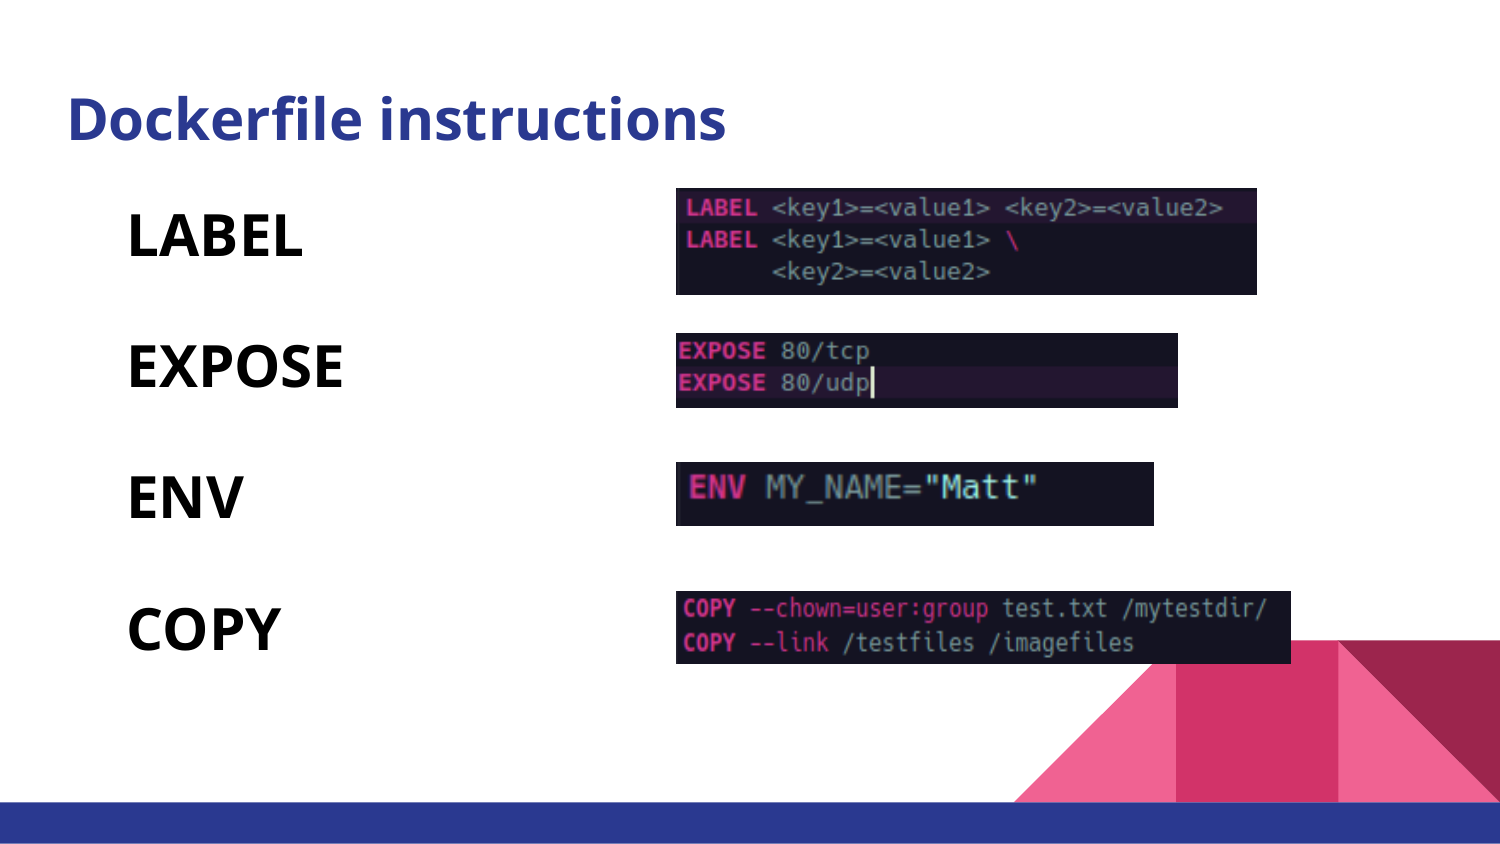

# Dockerfile instructions
LABEL
EXPOSE
ENV
COPY